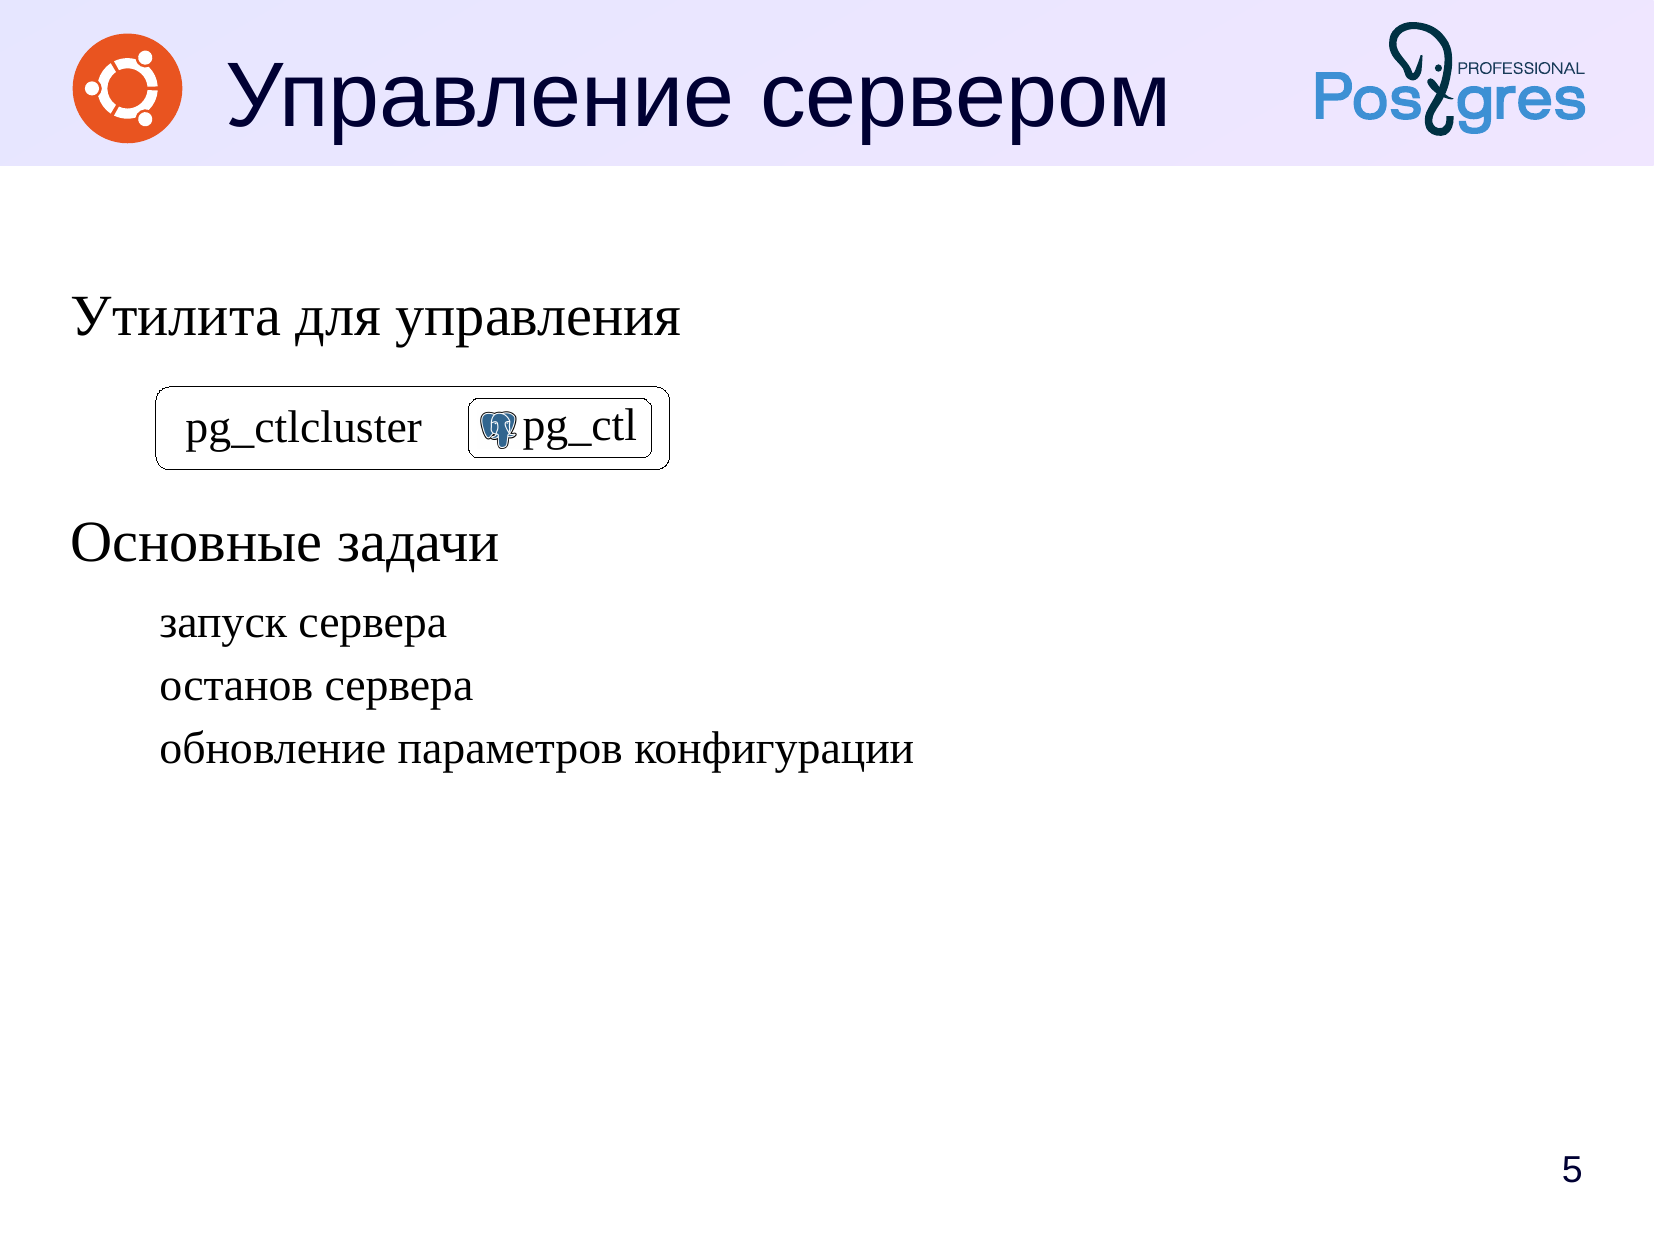

# Управление сервером
Утилита для управления
Основные задачи
запуск сервера
останов сервера
обновление параметров конфигурации
pg_ctl
pg_ctlcluster